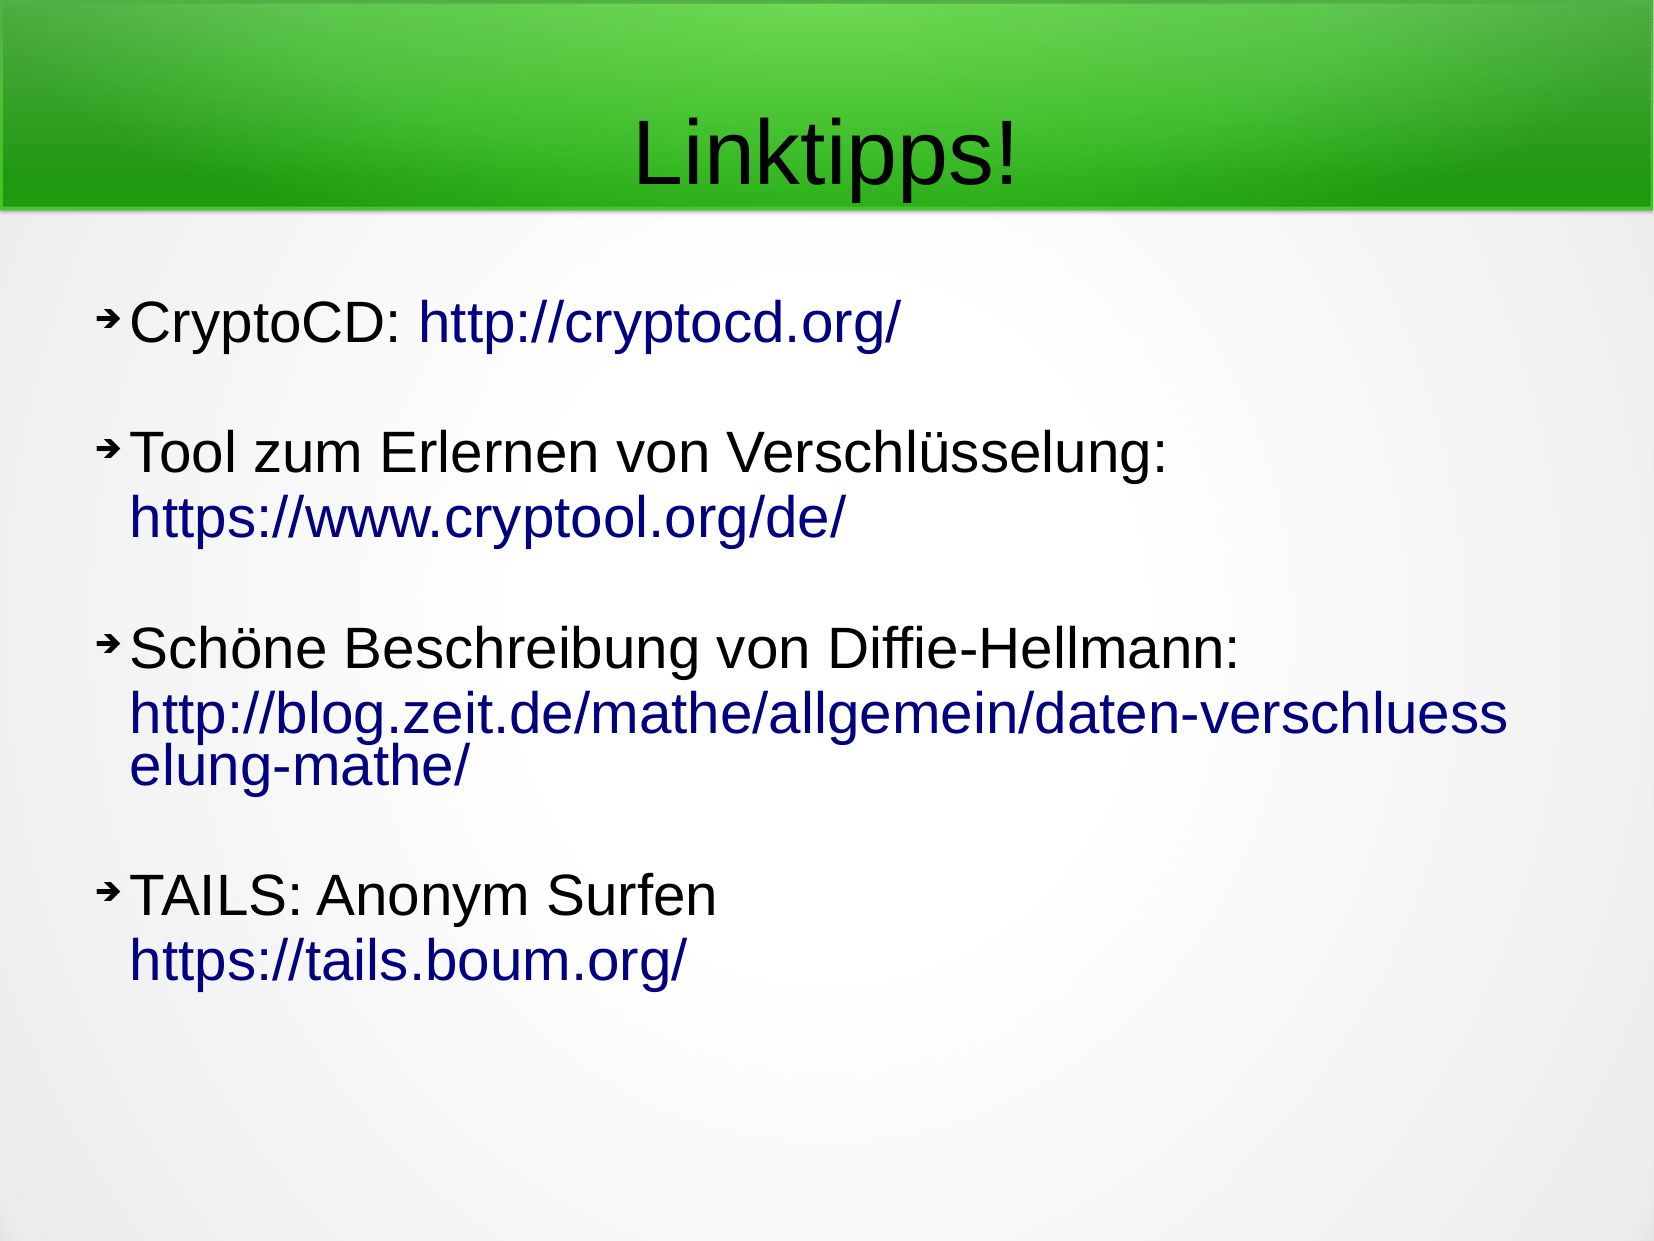

# Linktipps!
CryptoCD: http://cryptocd.org/
Tool zum Erlernen von Verschlüsselung: https://www.cryptool.org/de/
Schöne Beschreibung von Diffie-Hellmann: http://blog.zeit.de/mathe/allgemein/daten-verschluesselung-mathe/
TAILS: Anonym Surfen
https://tails.boum.org/